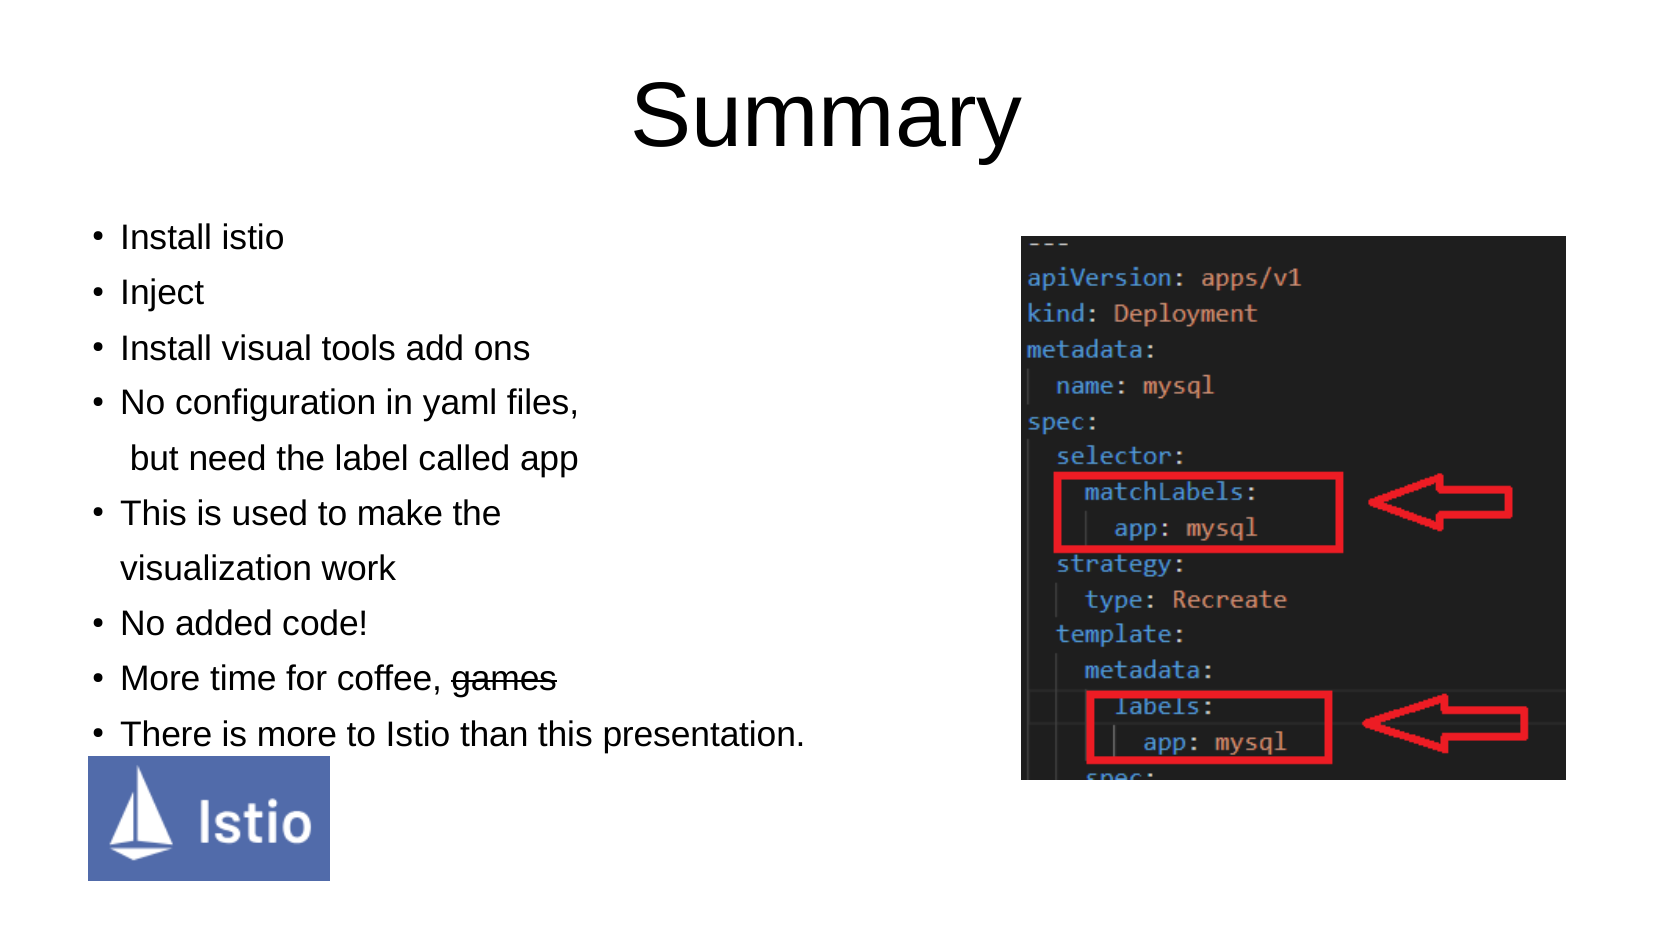

# Summary
Install istio
Inject
Install visual tools add ons
No configuration in yaml files,
 but need the label called app
This is used to make the
visualization work
No added code!
More time for coffee, games
There is more to Istio than this presentation.